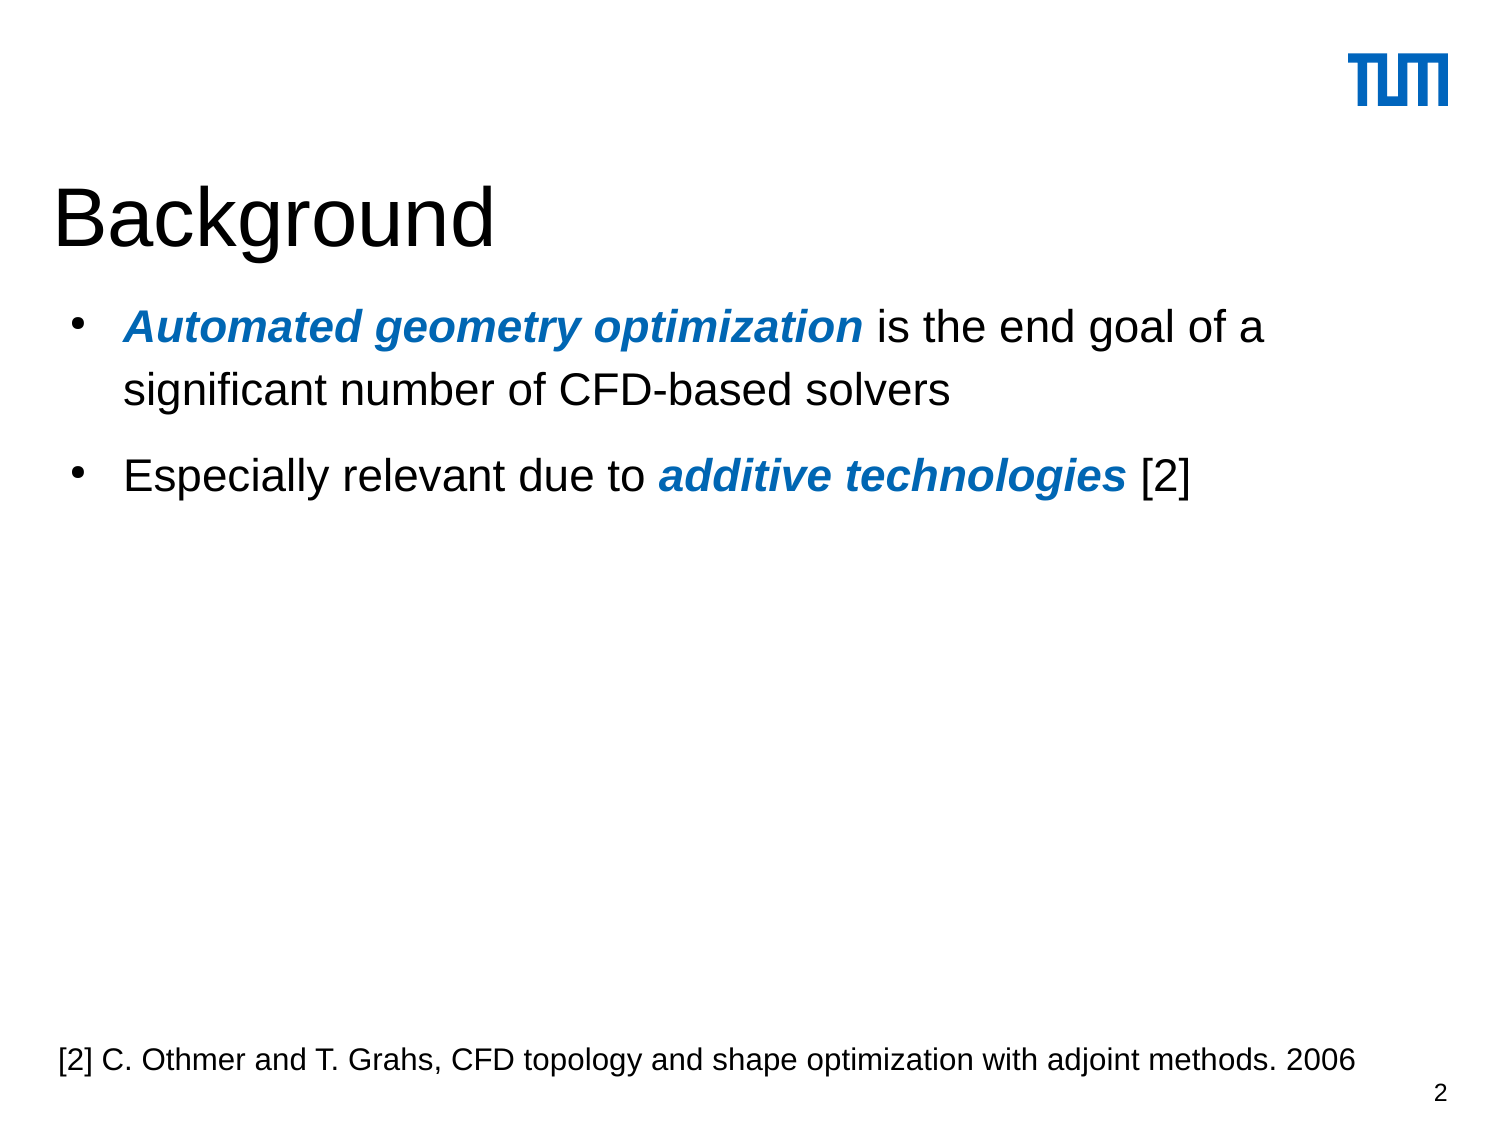

# Background
Automated geometry optimization is the end goal of a significant number of CFD-based solvers
Especially relevant due to additive technologies [2]
[2] C. Othmer and T. Grahs, CFD topology and shape optimization with adjoint methods. 2006